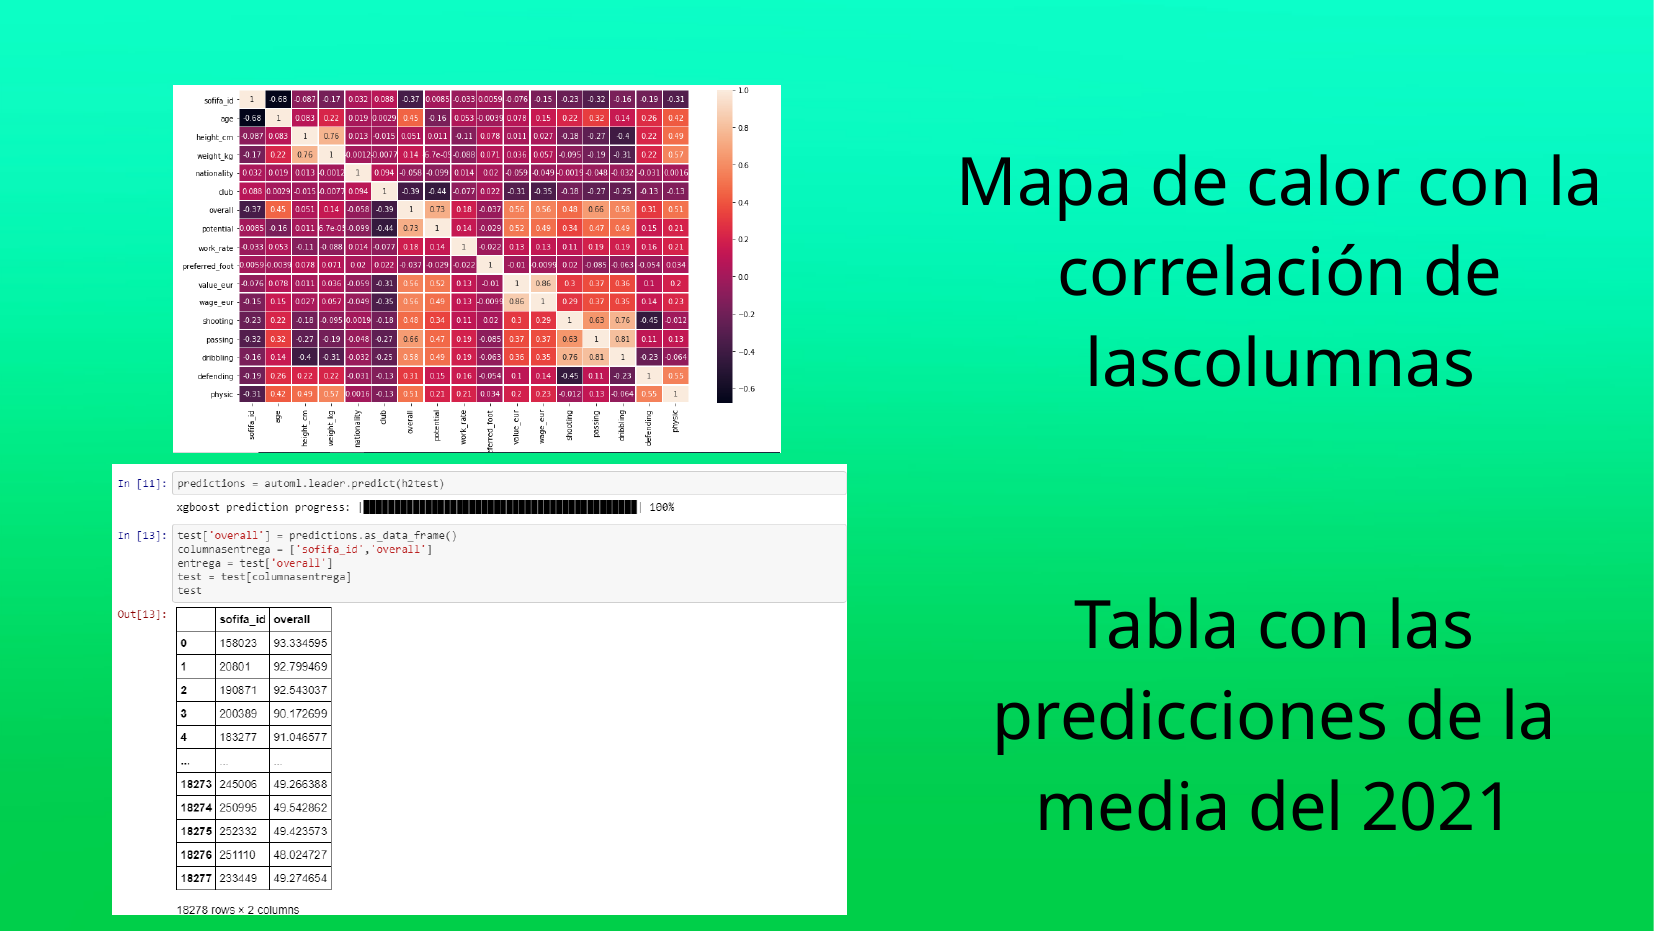

# Mapa de calor con la correlación de lascolumnas
Tabla con las predicciones de la media del 2021